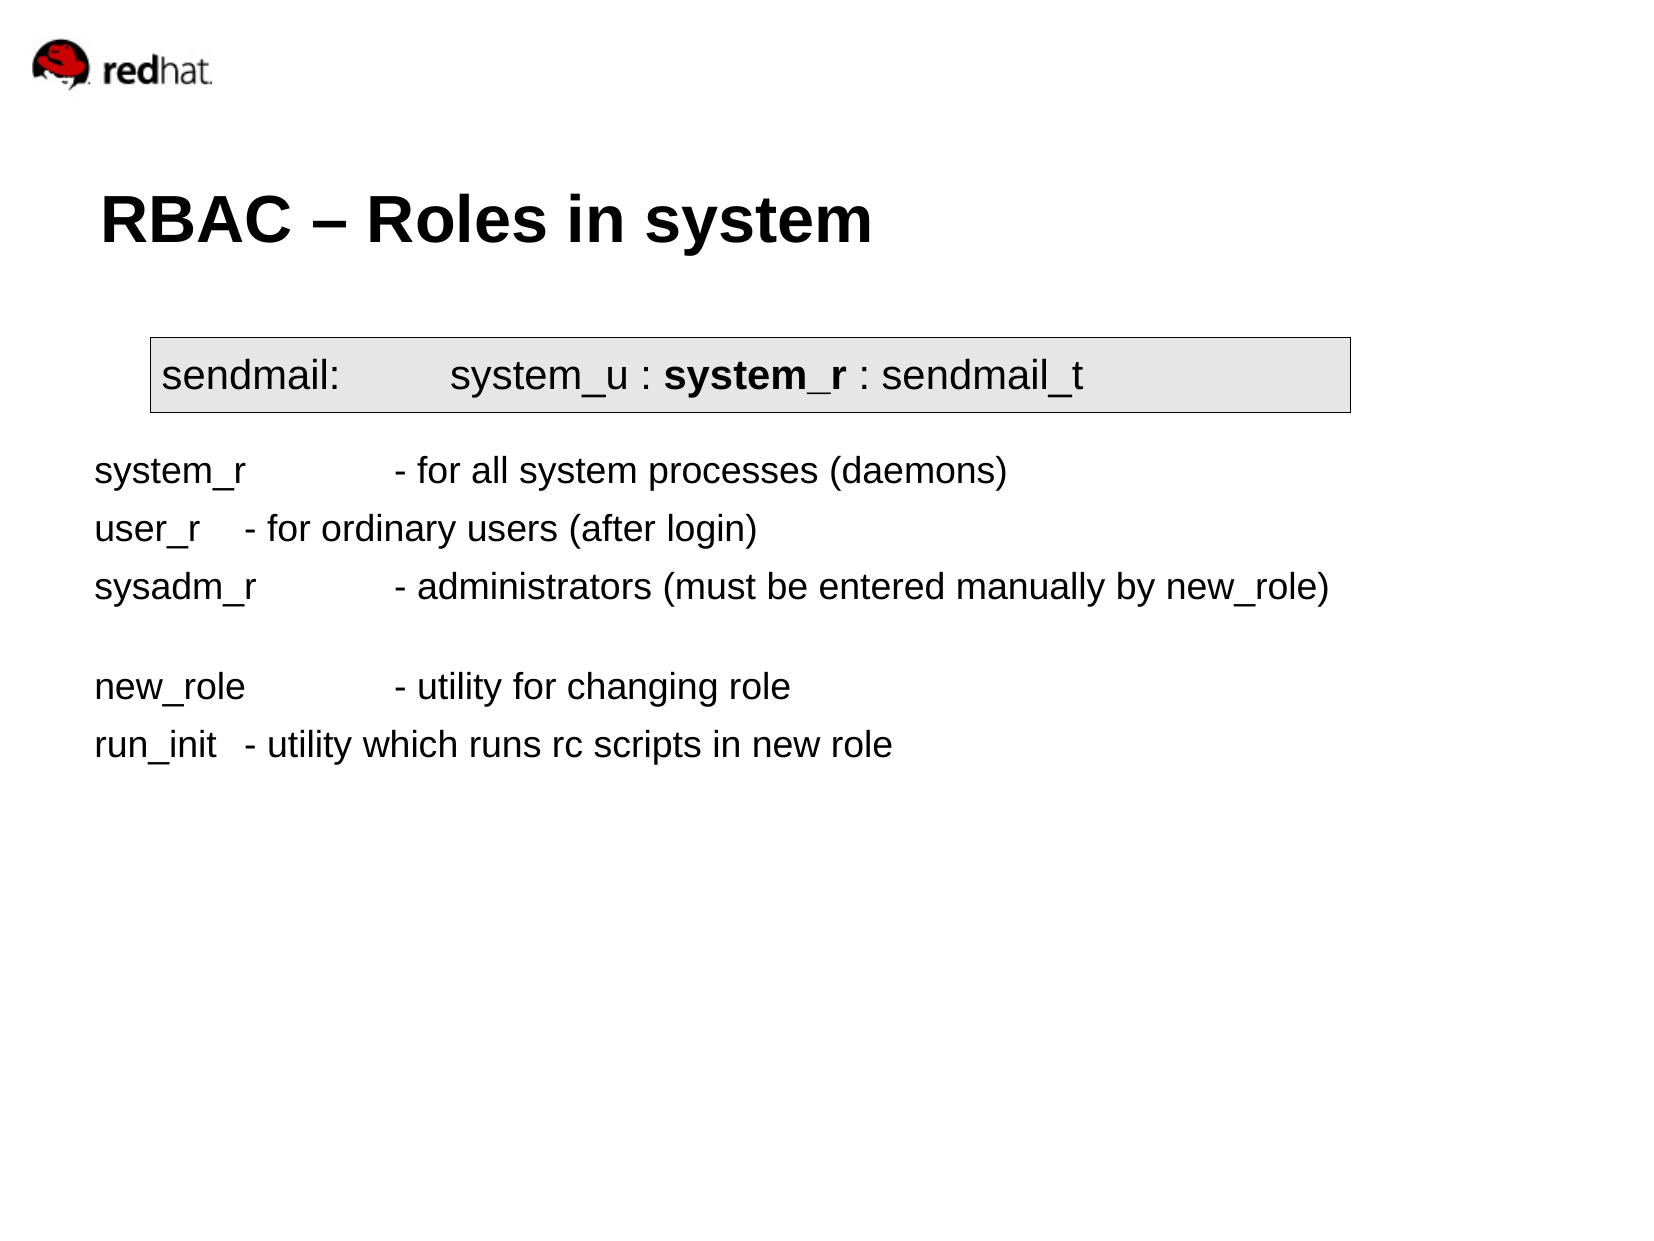

# RBAC – Roles in system
 sendmail:	system_u : system_r : sendmail_t
system_r	- for all system processes (daemons)
user_r	- for ordinary users (after login)
sysadm_r	- administrators (must be entered manually by new_role)
new_role	- utility for changing role
run_init	- utility which runs rc scripts in new role